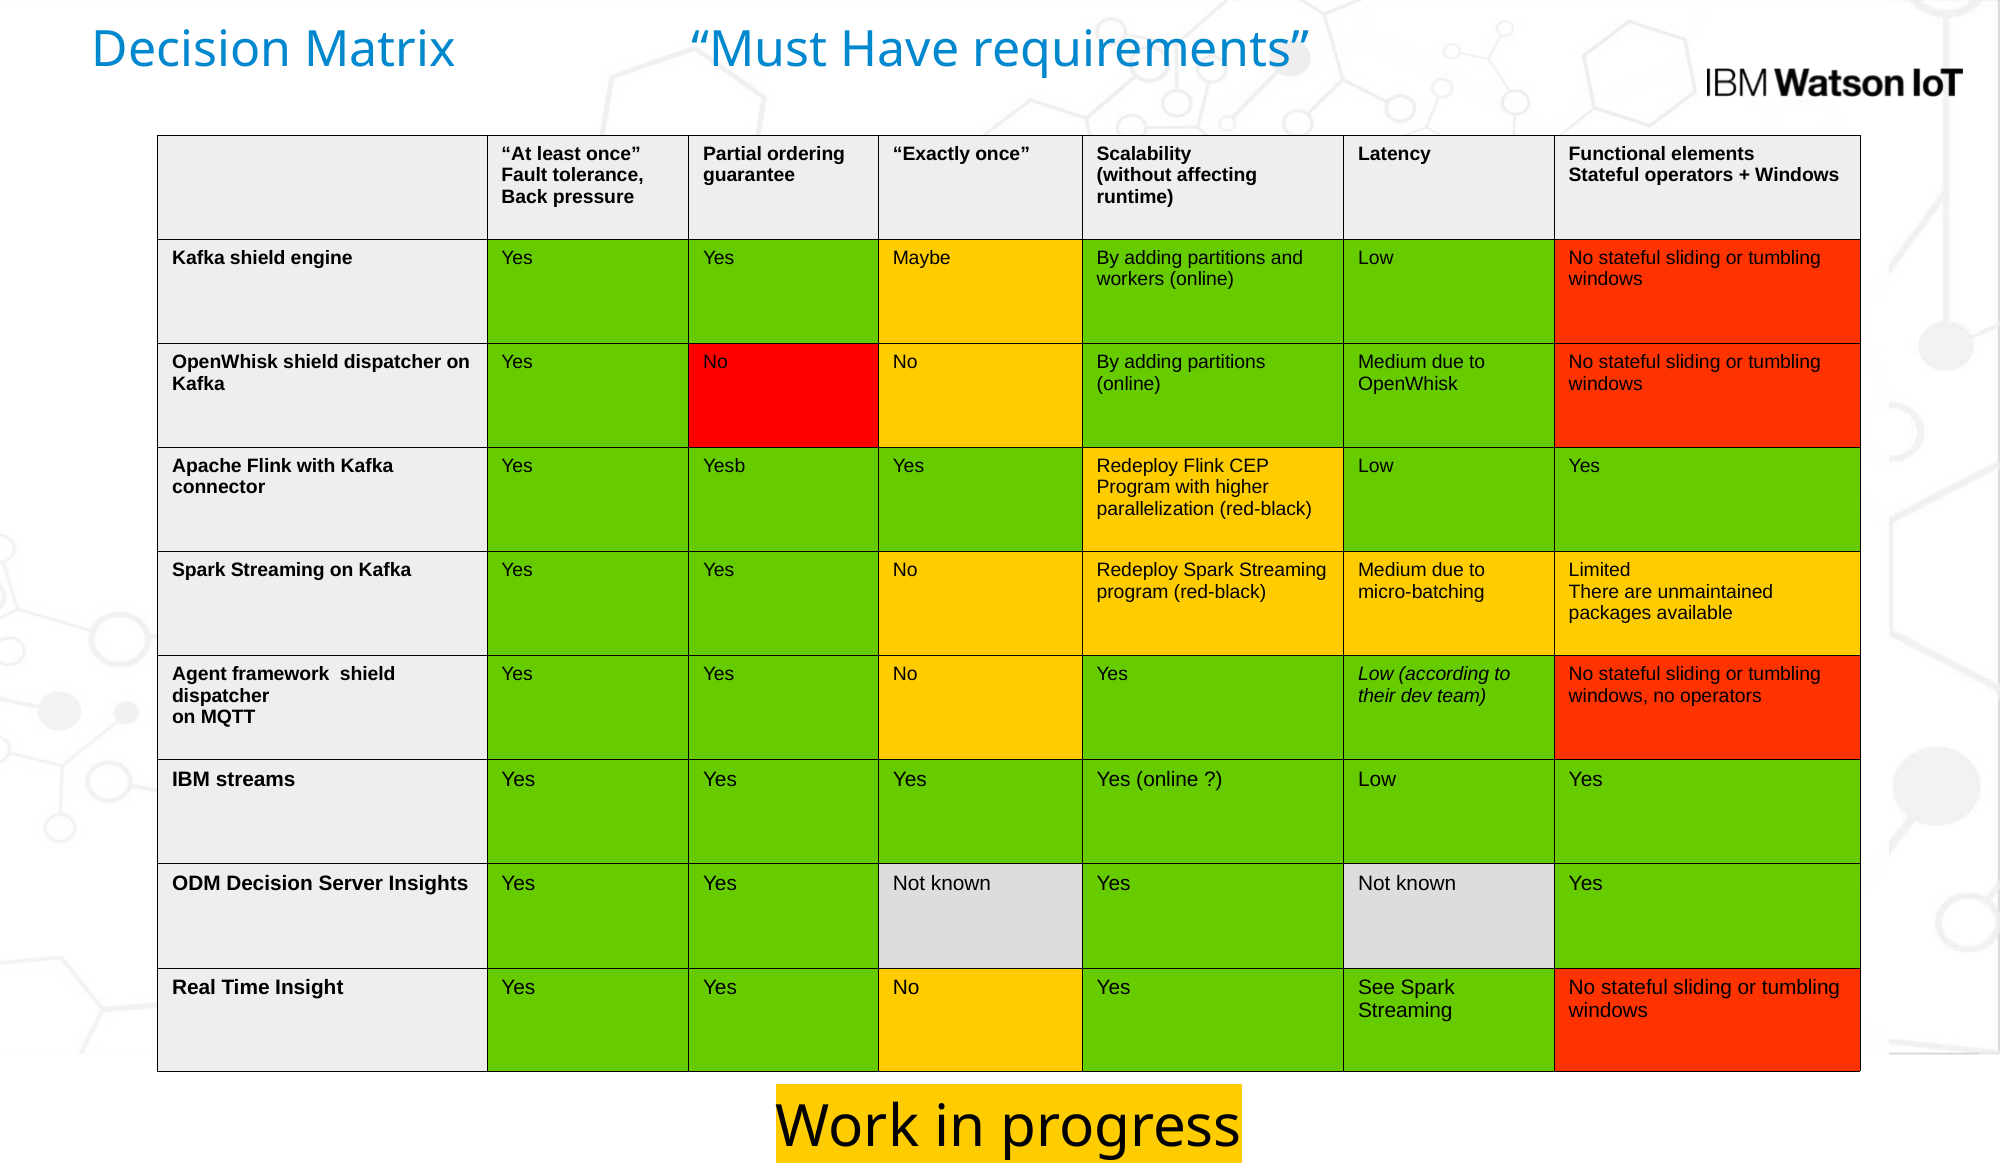

# Decision Matrix				“Must Have requirements”
| | “At least once” Fault tolerance, Back pressure | Partial ordering guarantee | “Exactly once” | Scalability (without affecting runtime) | Latency | Functional elements Stateful operators + Windows |
| --- | --- | --- | --- | --- | --- | --- |
| Kafka shield engine | Yes | Yes | Maybe | By adding partitions and workers (online) | Low | No stateful sliding or tumbling windows |
| OpenWhisk shield dispatcher on Kafka | Yes | No | No | By adding partitions (online) | Medium due to OpenWhisk | No stateful sliding or tumbling windows |
| Apache Flink with Kafka connector | Yes | Yesb | Yes | Redeploy Flink CEP Program with higher parallelization (red-black) | Low | Yes |
| Spark Streaming on Kafka | Yes | Yes | No | Redeploy Spark Streaming program (red-black) | Medium due to micro-batching | Limited There are unmaintained packages available |
| Agent framework shield dispatcher on MQTT | Yes | Yes | No | Yes | Low (according to their dev team) | No stateful sliding or tumbling windows, no operators |
| IBM streams | Yes | Yes | Yes | Yes (online ?) | Low | Yes |
| ODM Decision Server Insights | Yes | Yes | Not known | Yes | Not known | Yes |
| Real Time Insight | Yes | Yes | No | Yes | See Spark Streaming | No stateful sliding or tumbling windows |
Work in progress